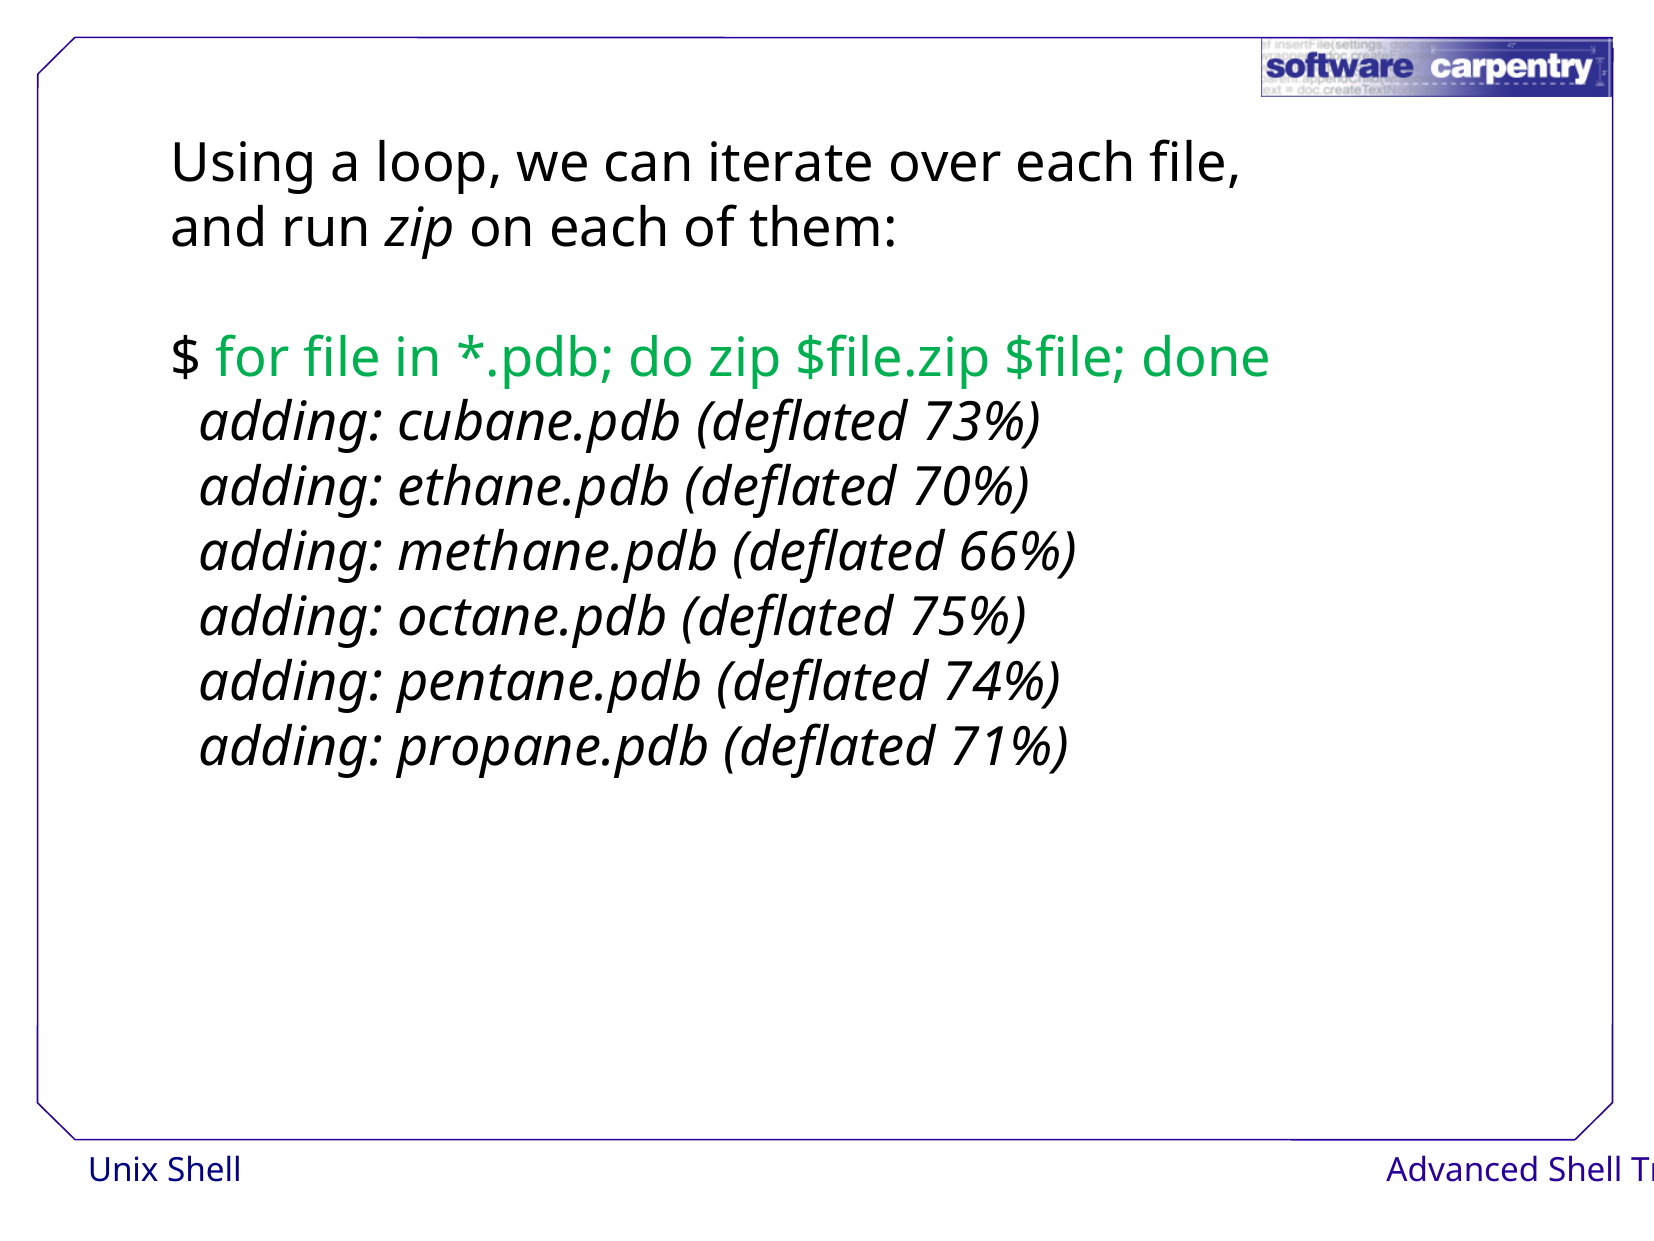

Using a loop, we can iterate over each file,
and run zip on each of them:
$ for file in *.pdb; do zip $file.zip $file; done
 adding: cubane.pdb (deflated 73%)
 adding: ethane.pdb (deflated 70%)
 adding: methane.pdb (deflated 66%)
 adding: octane.pdb (deflated 75%)
 adding: pentane.pdb (deflated 74%)
 adding: propane.pdb (deflated 71%)